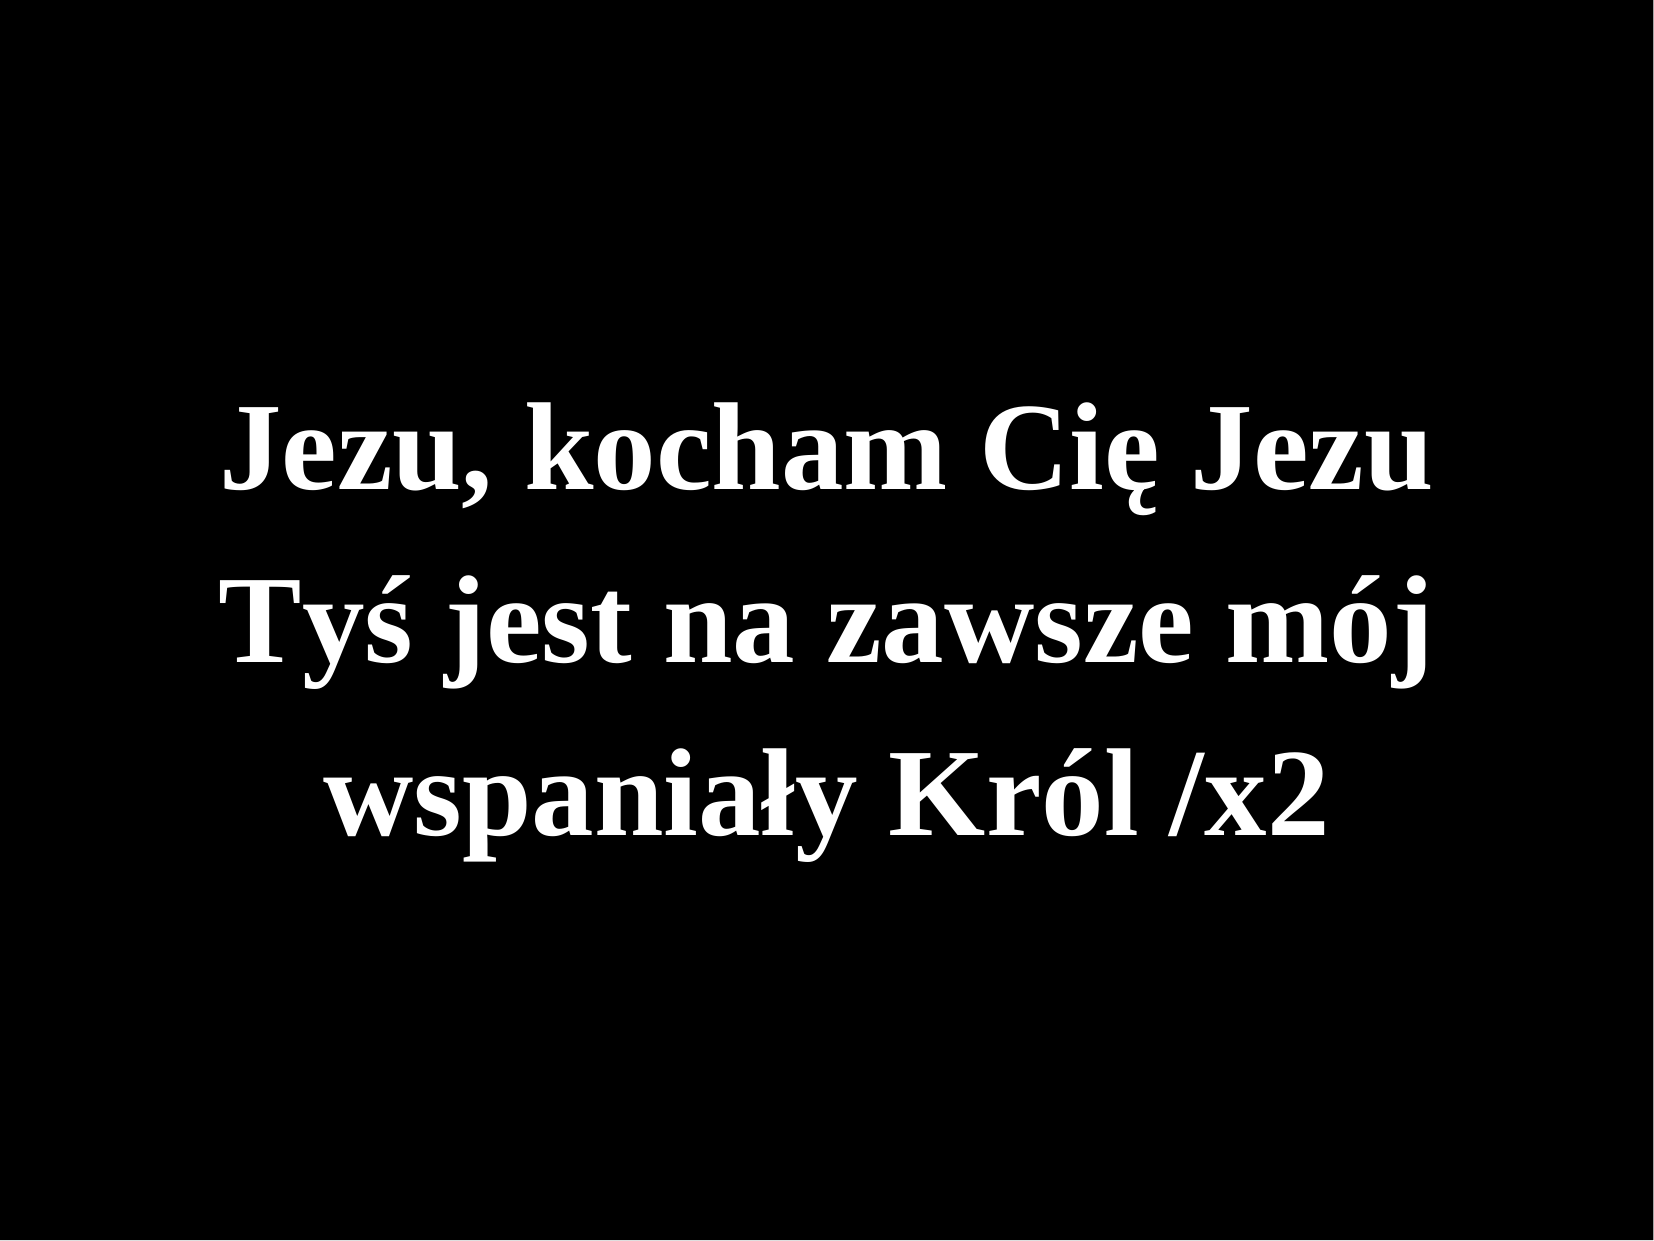

# Jezu, kocham Cię Jezu ppp Tyś jest na zawsze mój ppp wspaniały Król /x2